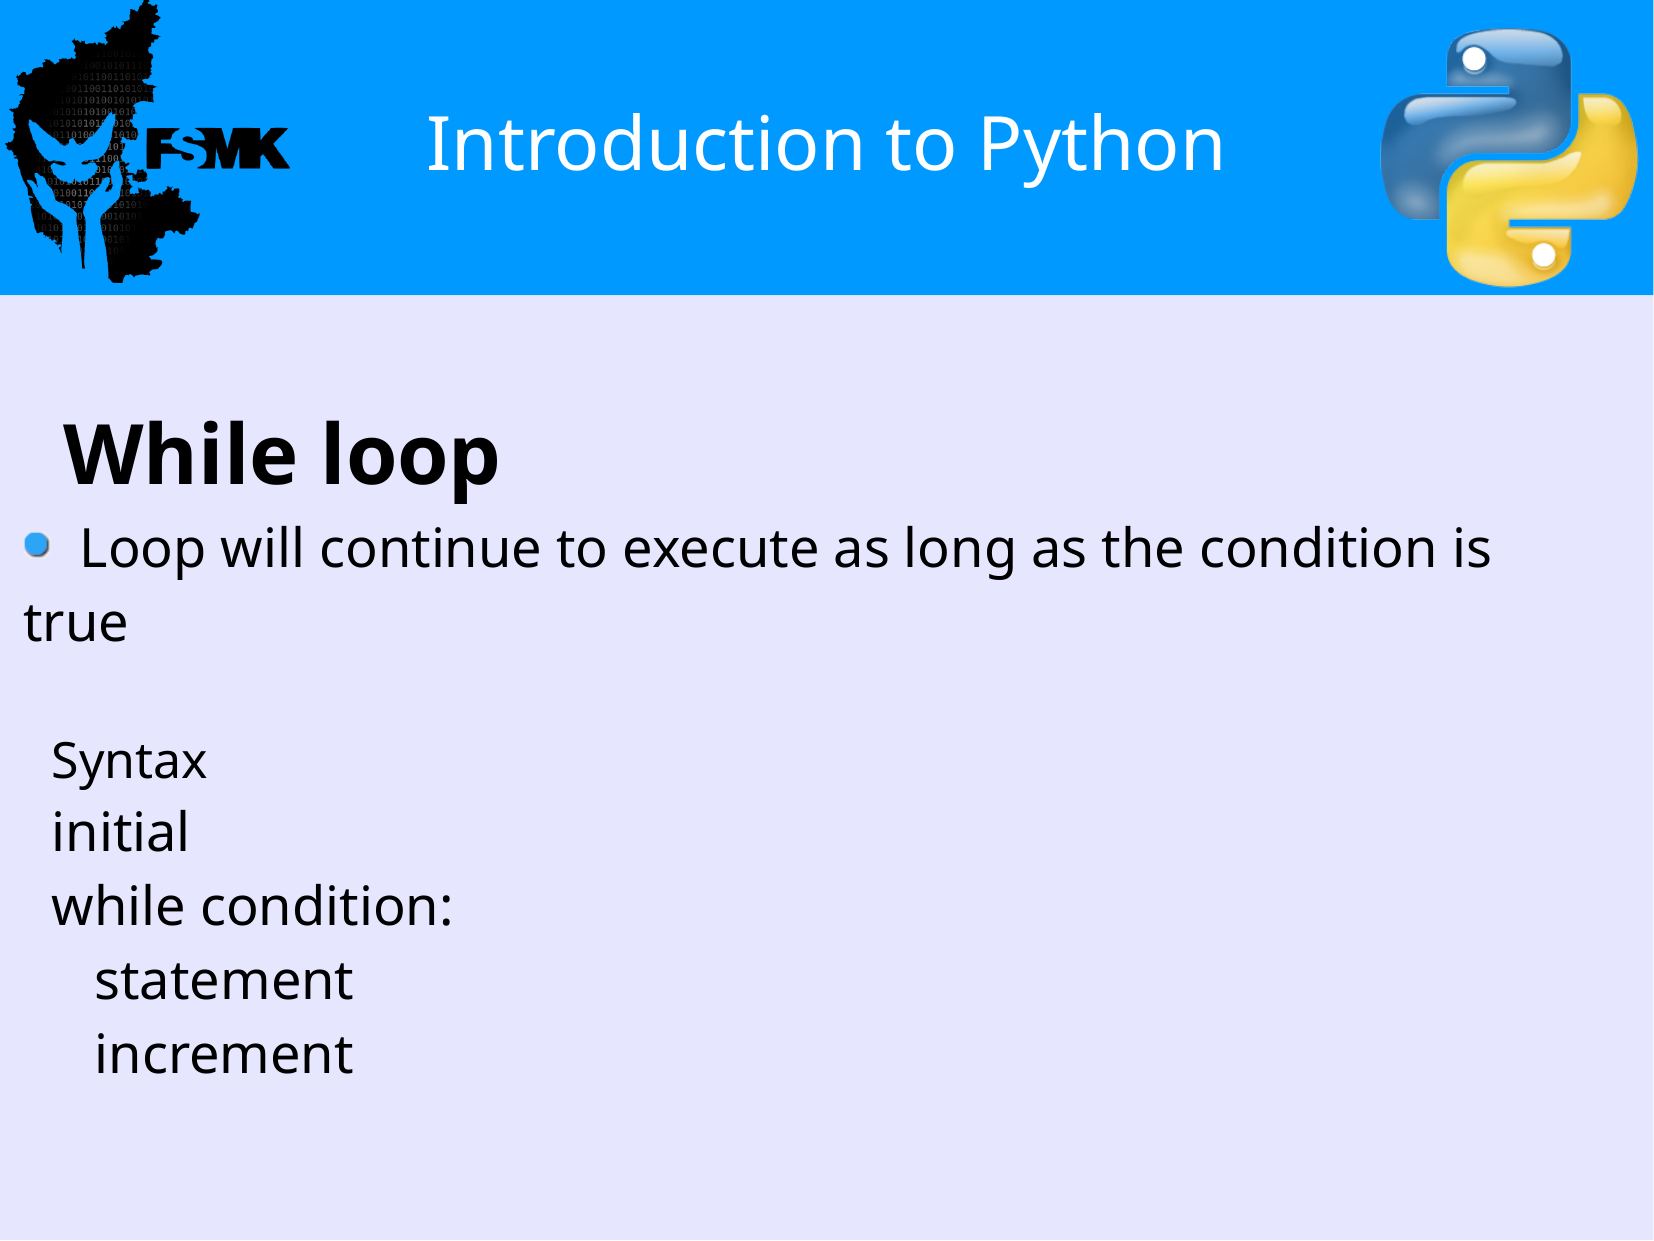

# Introduction to Python
While loop
 Loop will continue to execute as long as the condition is true
Syntax
initial
while condition:
statement
increment